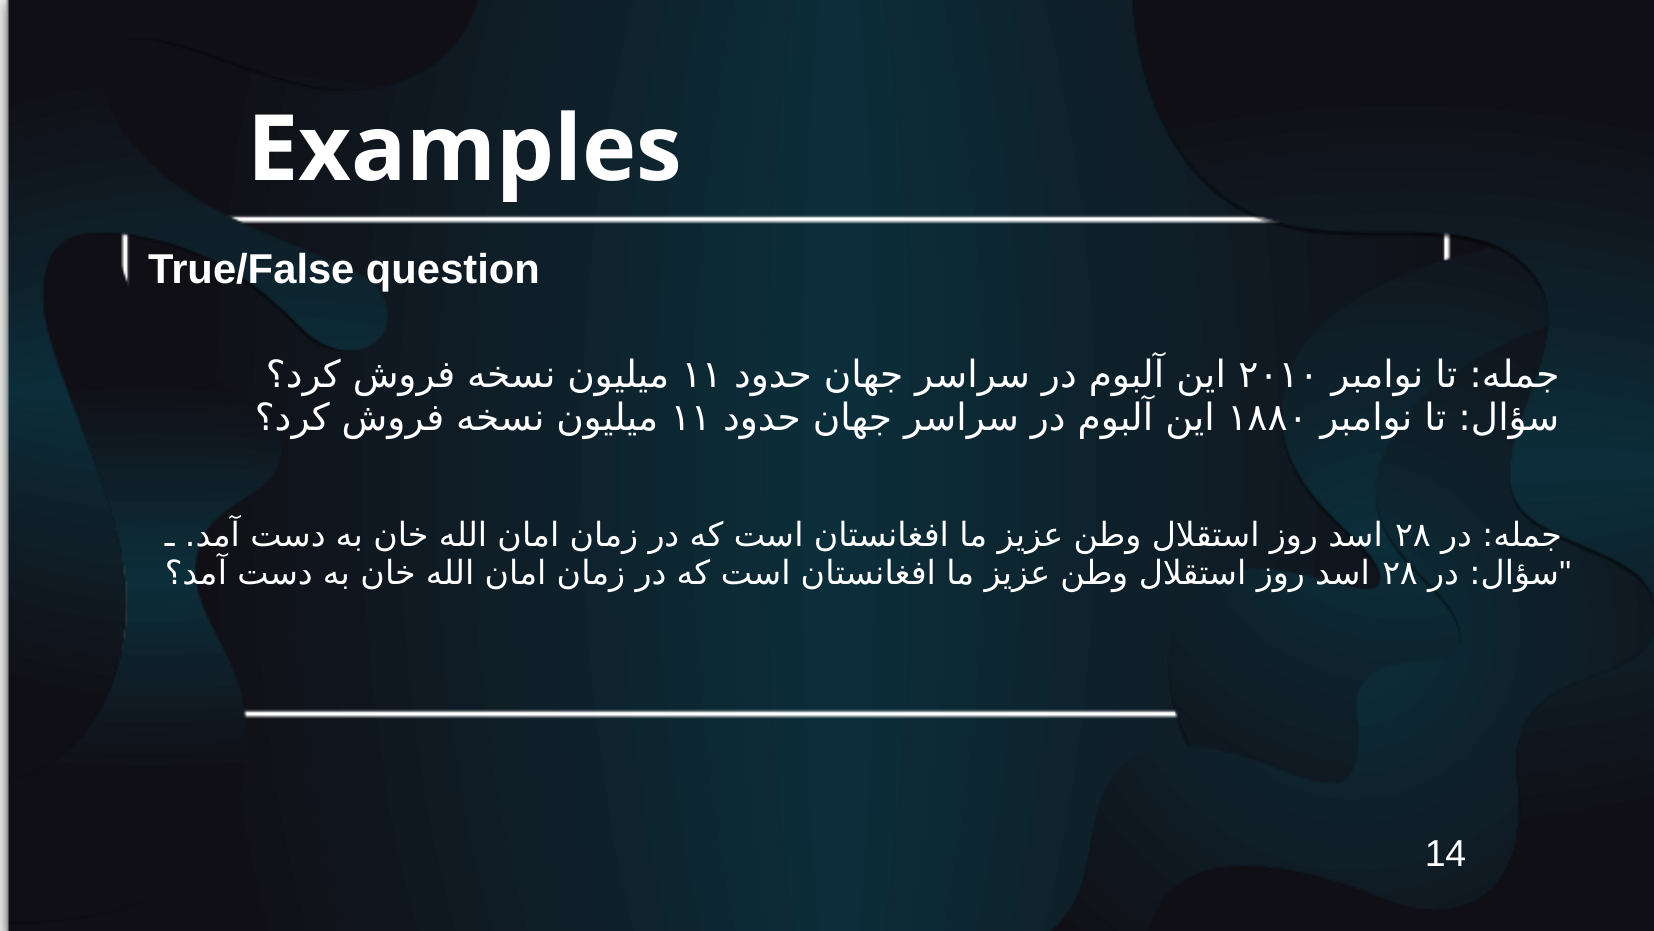

Examples
True/False question
جمله: تا نوامبر ۲۰۱۰ این آلبوم در سراسر جهان حدود ۱۱ میلیون نسخه فروش کرد؟
سؤال: تا نوامبر ۱۸۸۰ این آلبوم در سراسر جهان حدود ۱۱ میلیون نسخه فروش کرد؟
جمله: در ۲۸ اسد روز استقلال وطن عزیز ما افغانستان است که در زمان امان الله خان به دست آمد. ـ
سؤال: در ۲۸ اسد روز استقلال وطن عزیز ما افغانستان است که در زمان امان الله خان به دست آمد؟"
14
15